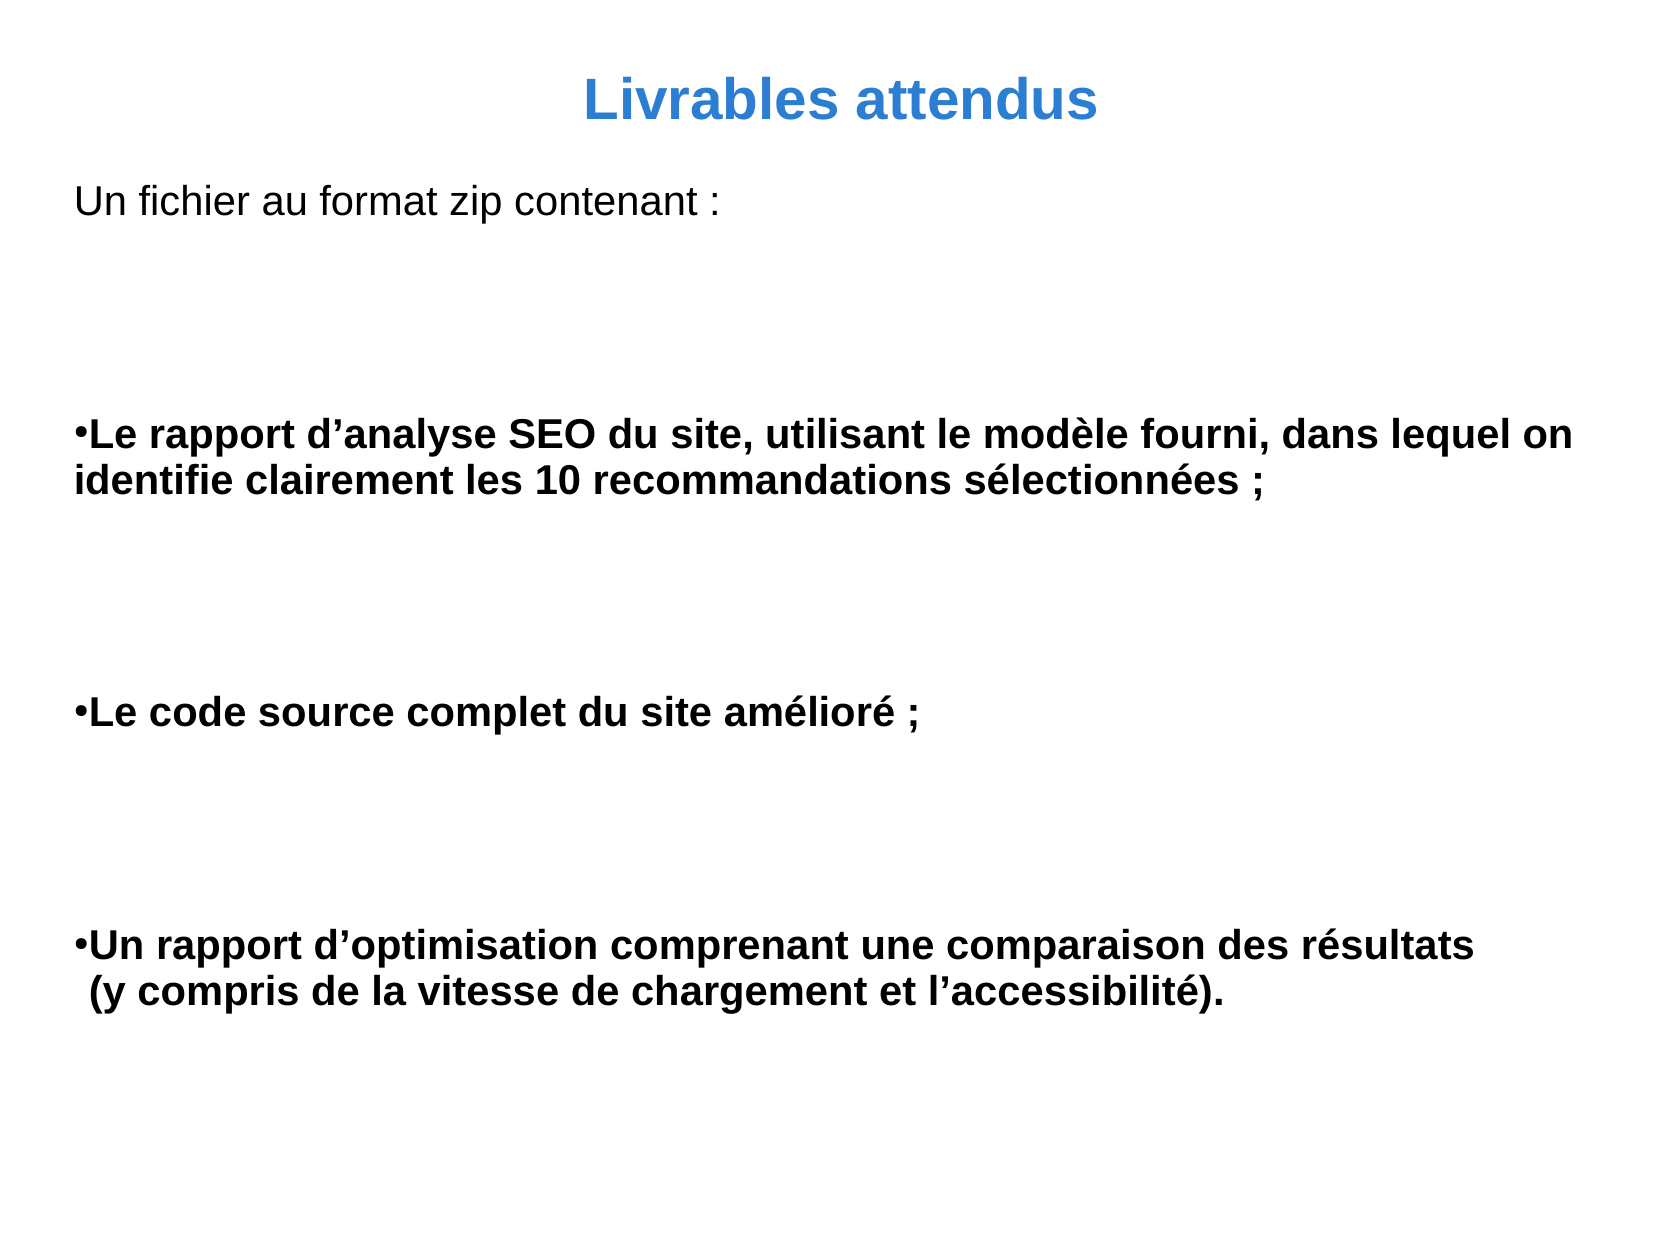

Livrables attendus
Un fichier au format zip contenant :
Le rapport d’analyse SEO du site, utilisant le modèle fourni, dans lequel on identifie clairement les 10 recommandations sélectionnées ;
Le code source complet du site amélioré ;
Un rapport d’optimisation comprenant une comparaison des résultats
(y compris de la vitesse de chargement et l’accessibilité).